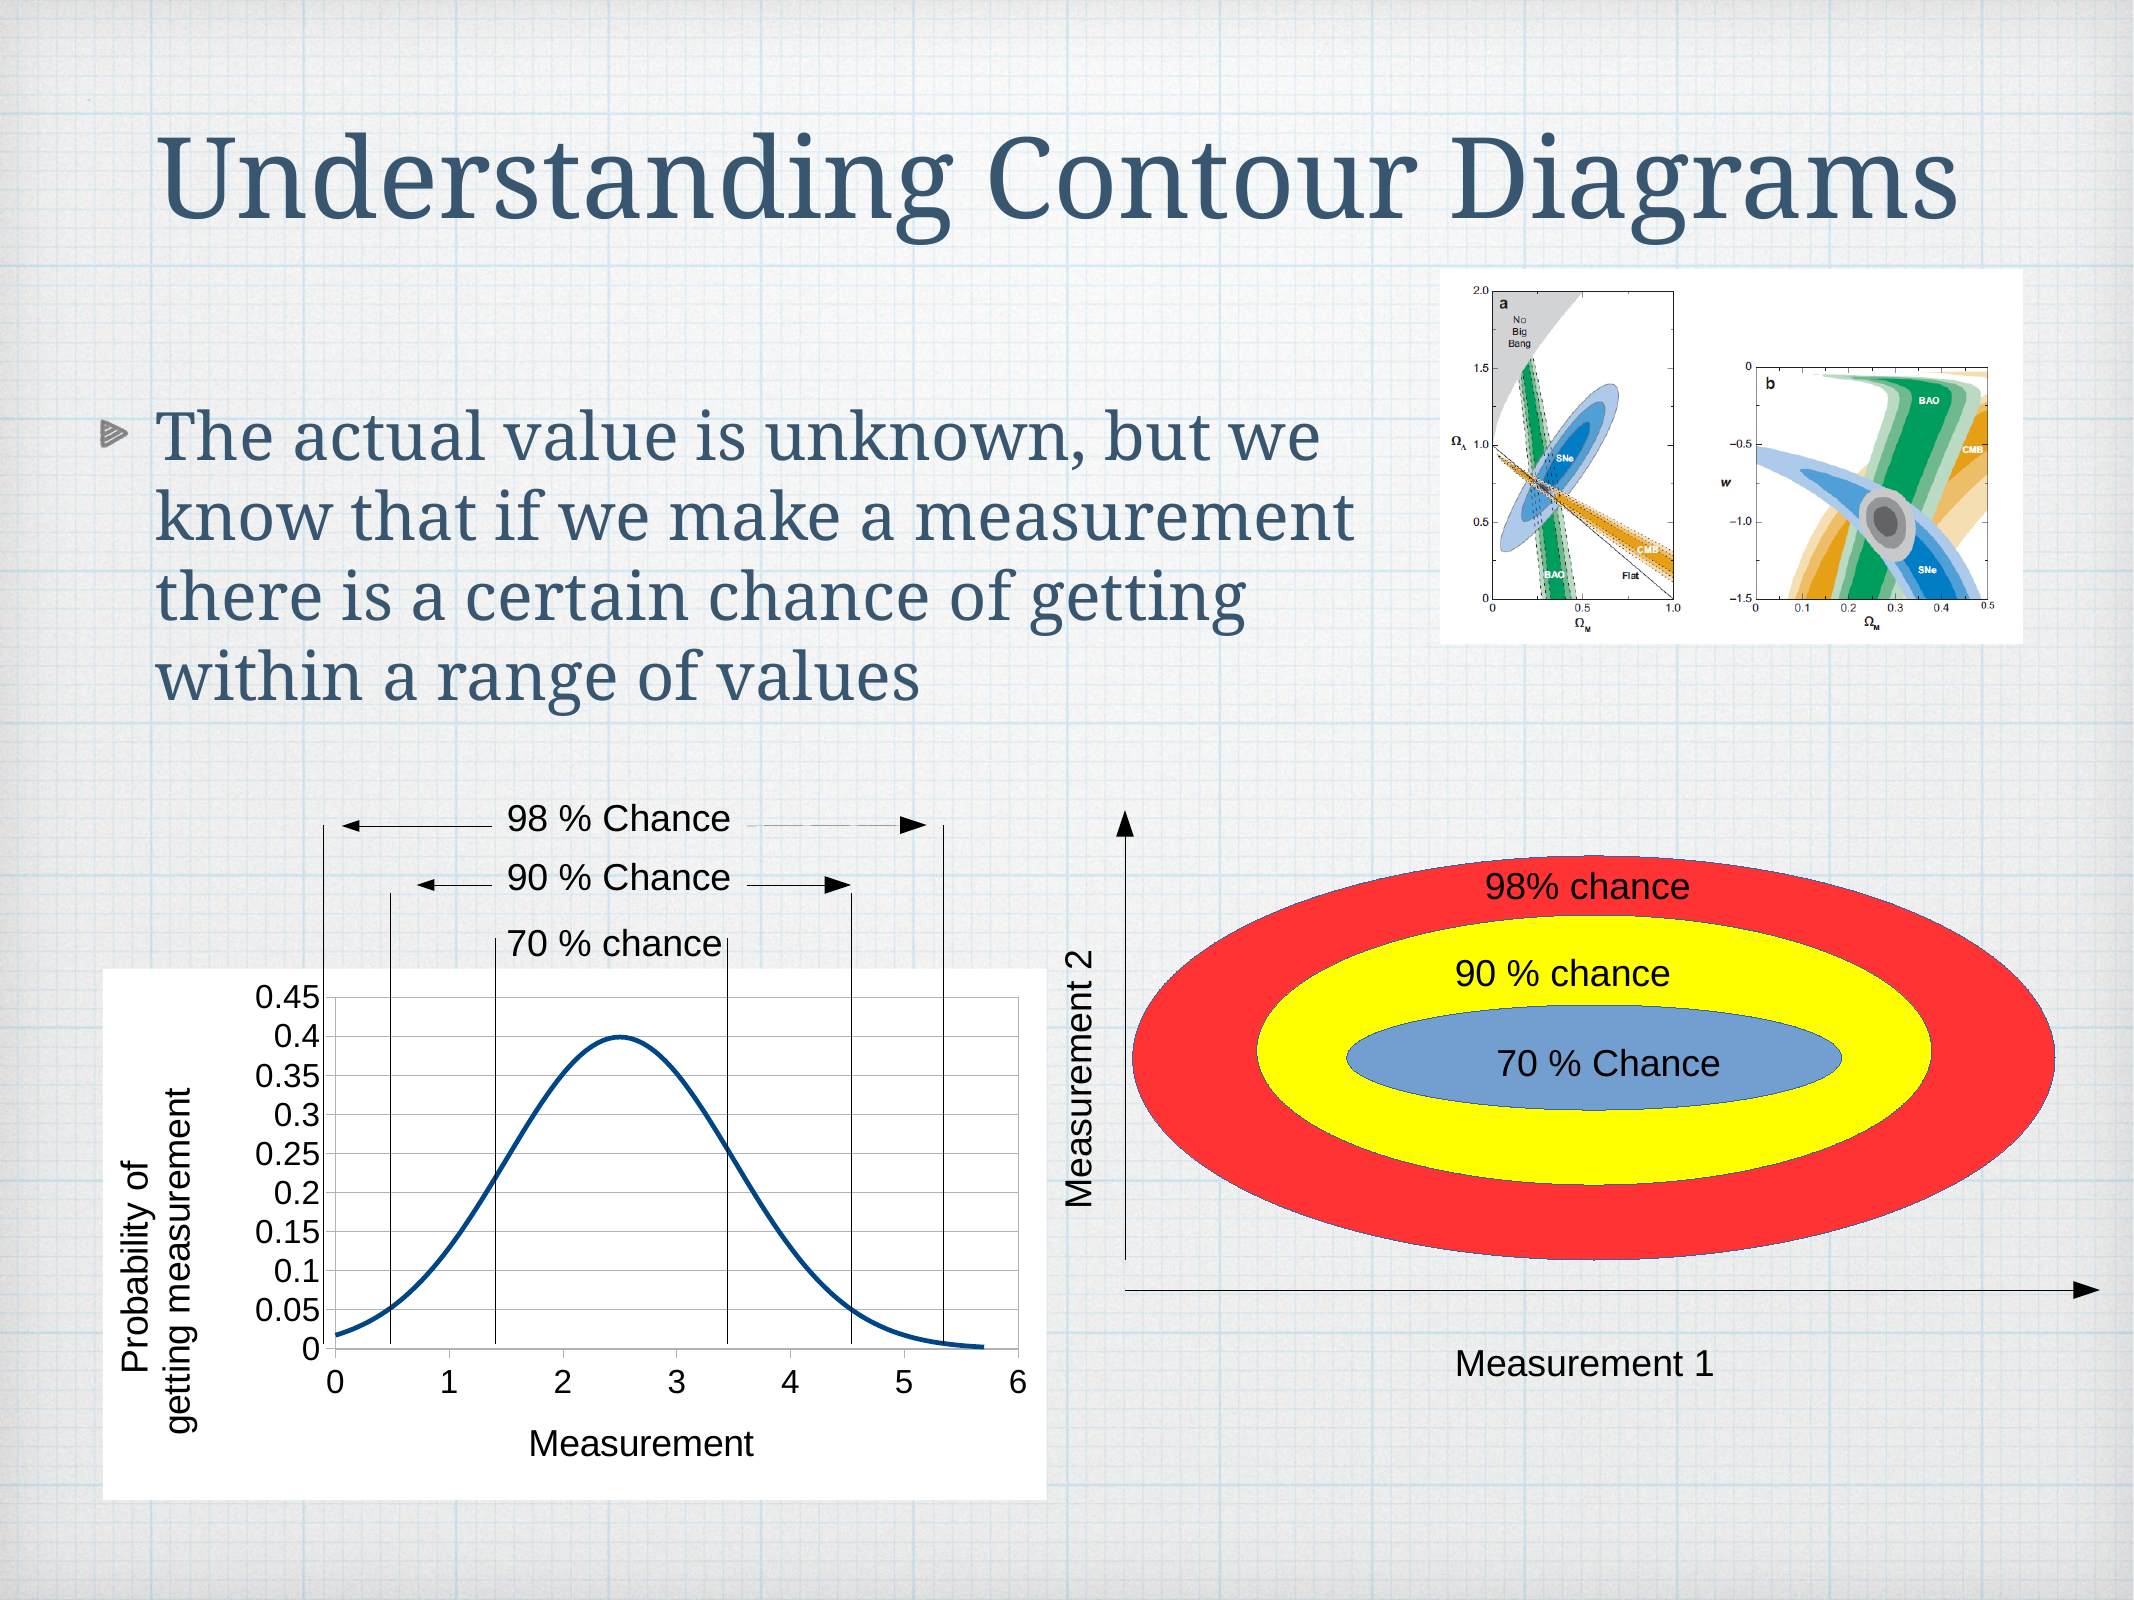

Understanding Contour Diagrams
The actual value is unknown, but we know that if we make a measurement there is a certain chance of getting within a range of values
98 % Chance
90 % Chance
98% chance
70 % chance
90 % chance
### Chart
| Category | Column B |
|---|---|
70 % Chance
Measurement 2
Measurement 1